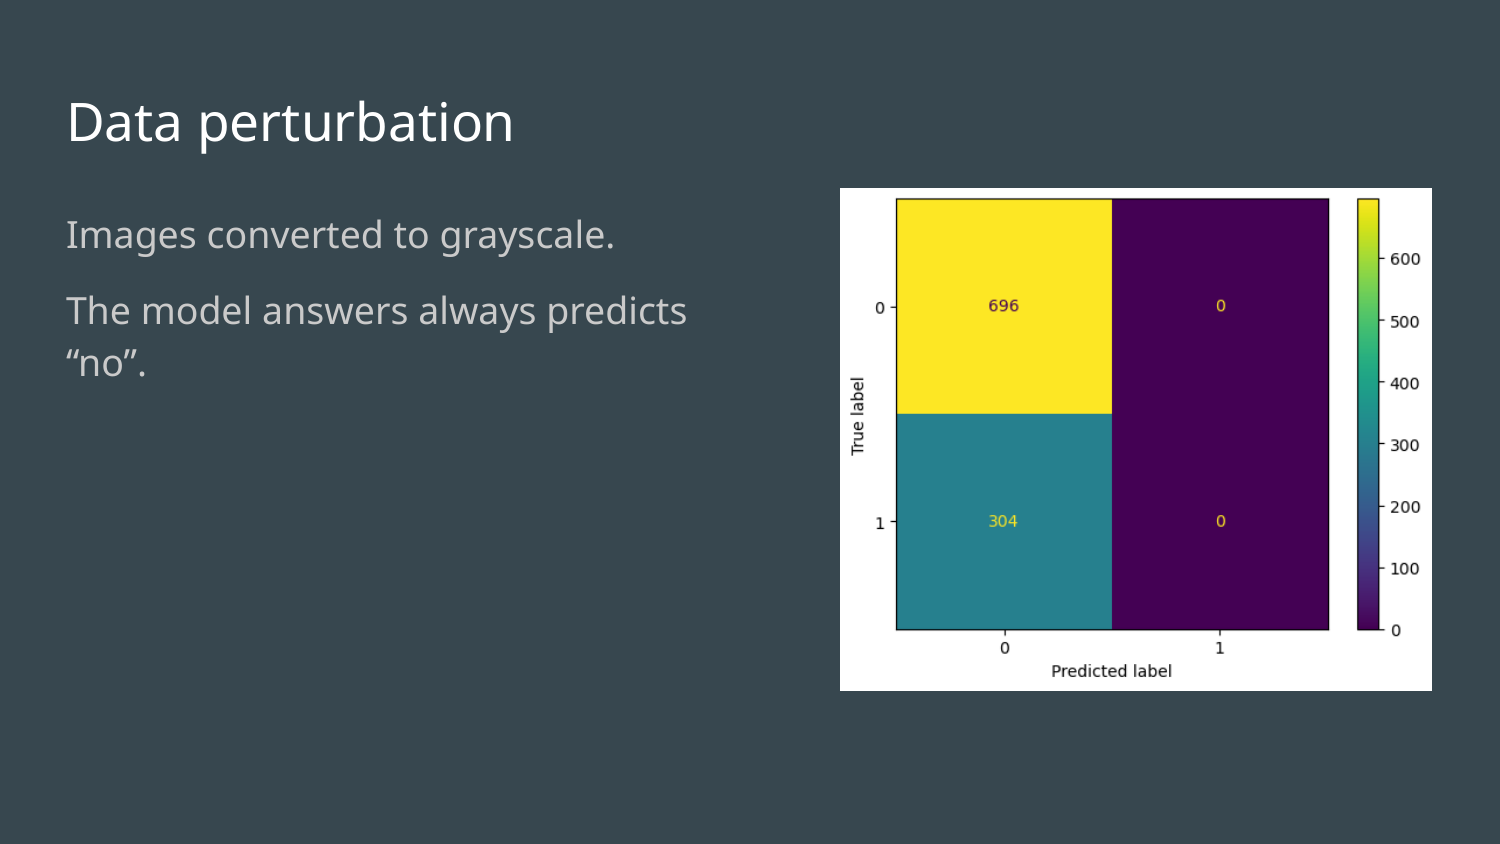

# Data perturbation
Images converted to grayscale.
The model answers always predicts “no”.